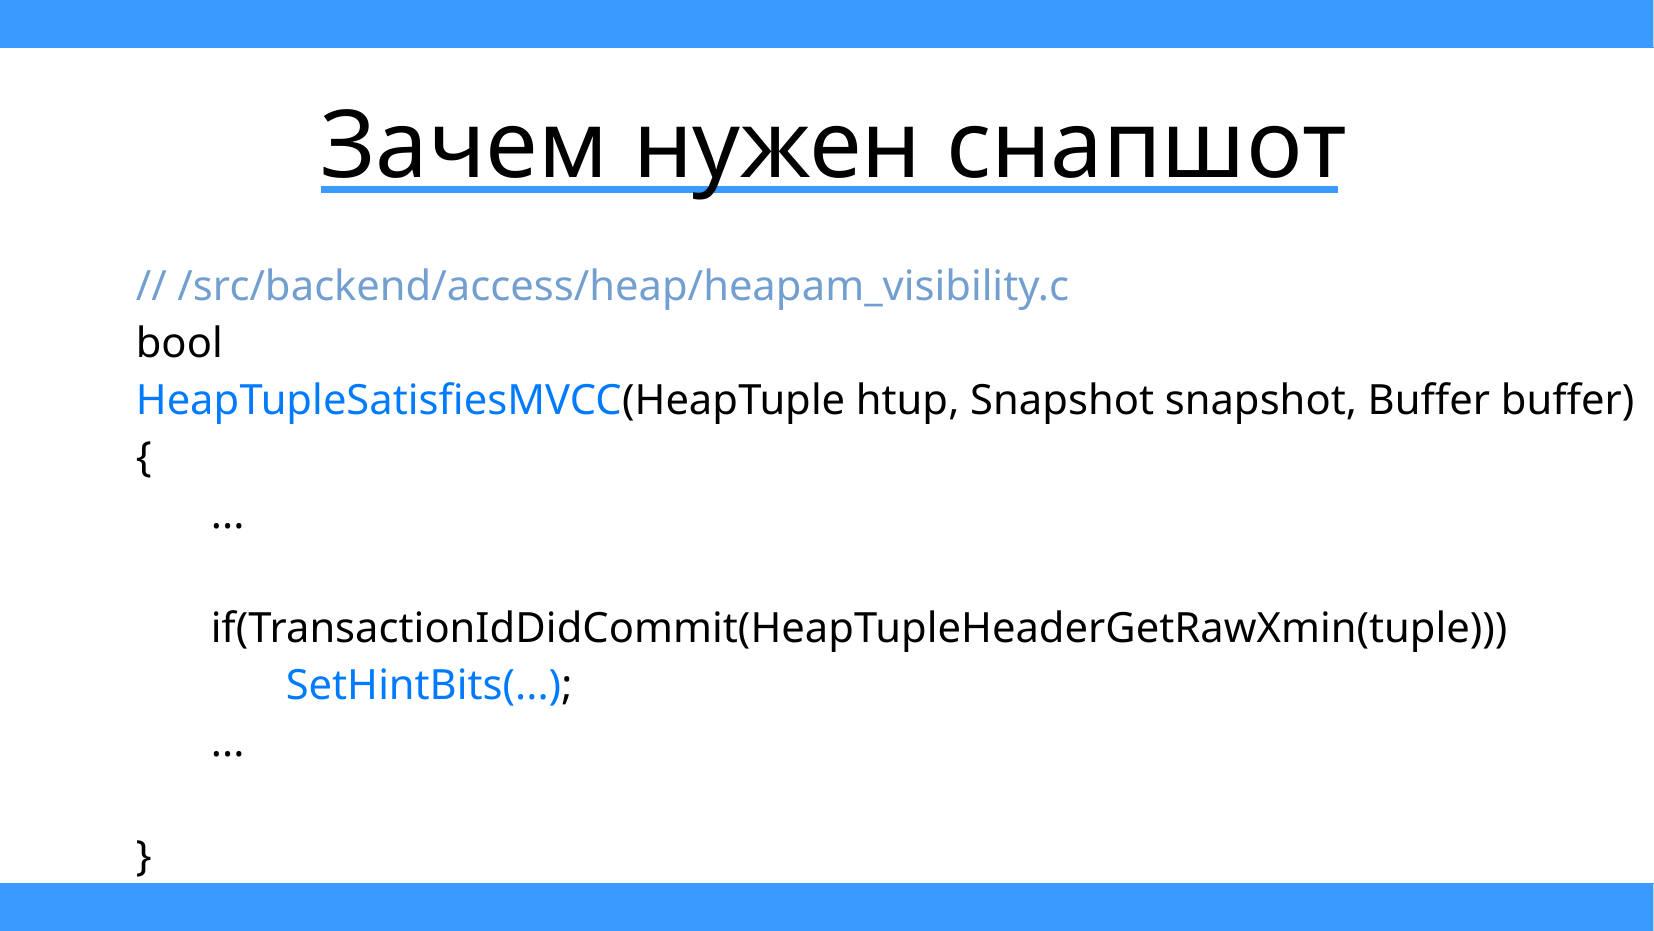

Зачем нужен снапшот
// /src/backend/access/heap/heapam_visibility.c
bool
HeapTupleSatisfiesMVCC(HeapTuple htup, Snapshot snapshot, Buffer buffer)
{
	...
	if(TransactionIdDidCommit(HeapTupleHeaderGetRawXmin(tuple)))
		SetHintBits(...);
 	...
}